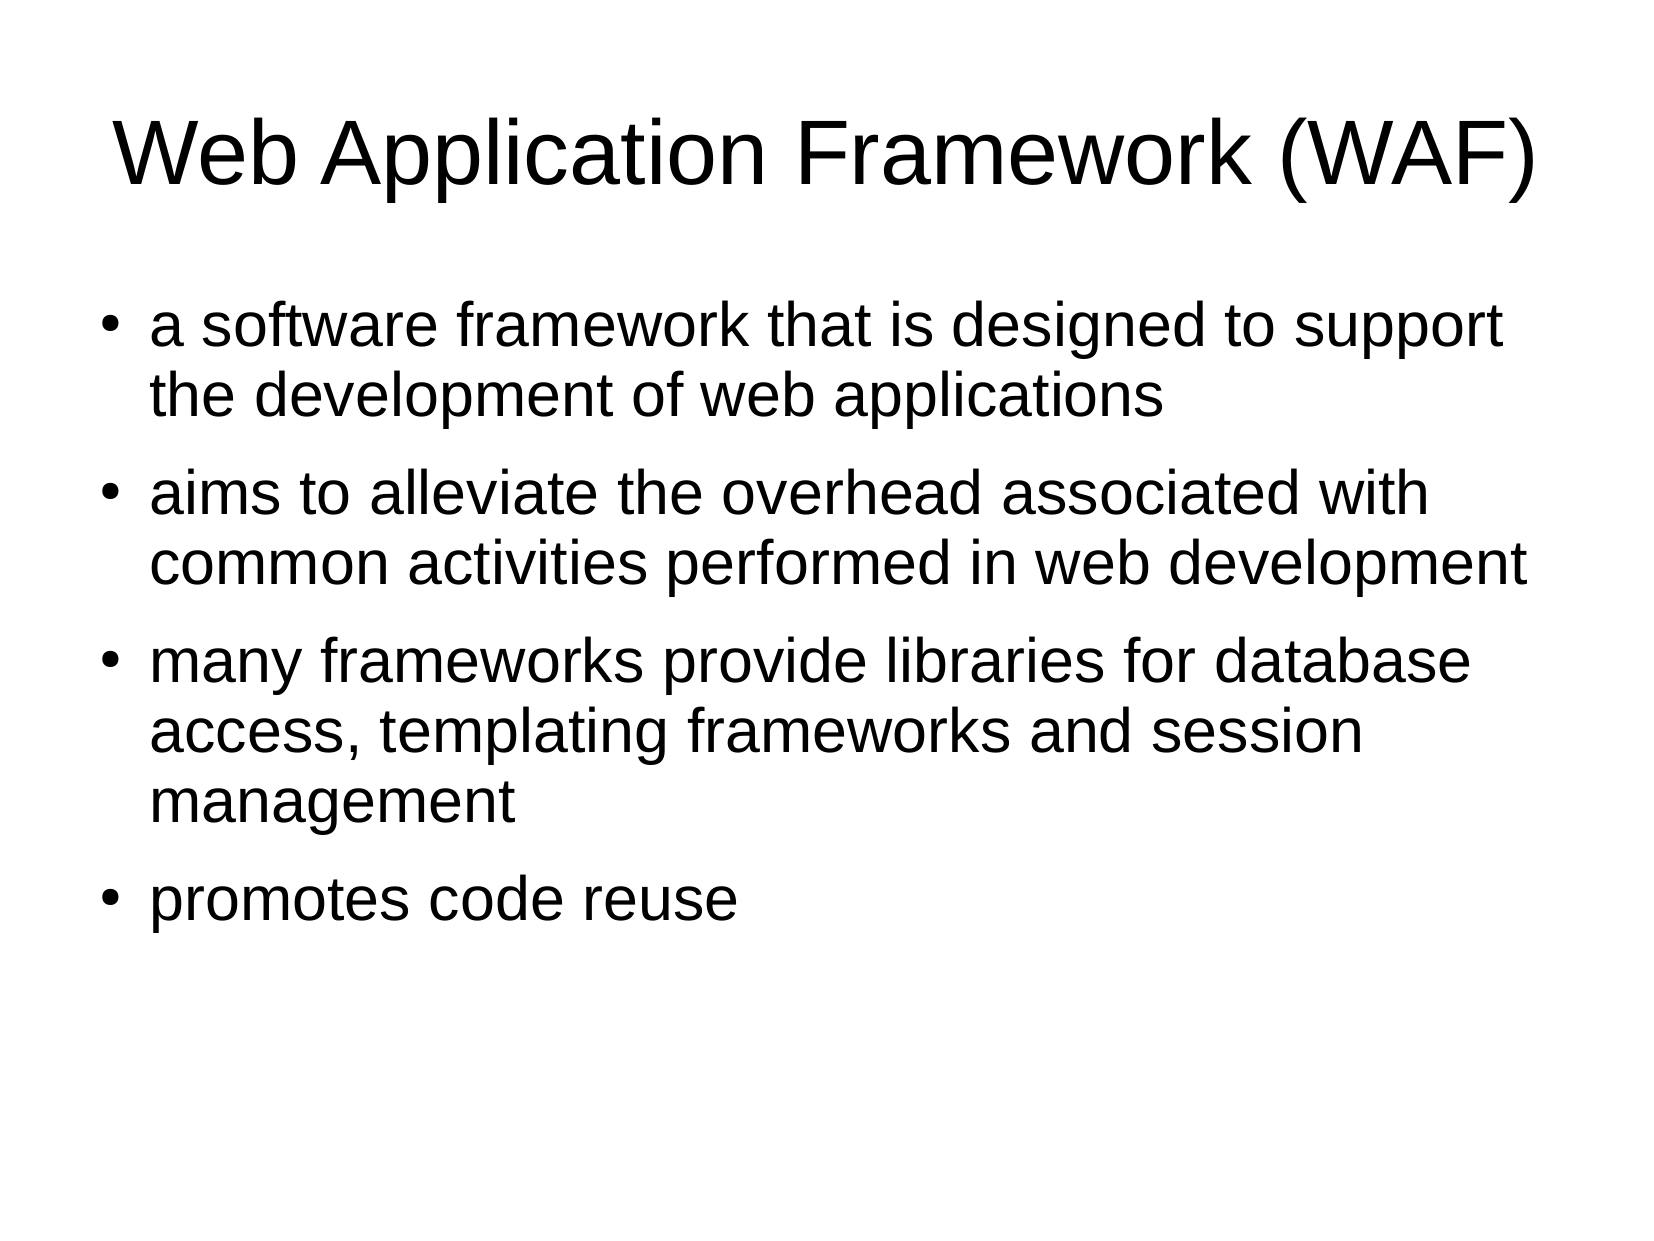

# Web Application Framework (WAF)
a software framework that is designed to support the development of web applications
aims to alleviate the overhead associated with common activities performed in web development
many frameworks provide libraries for database access, templating frameworks and session management
promotes code reuse